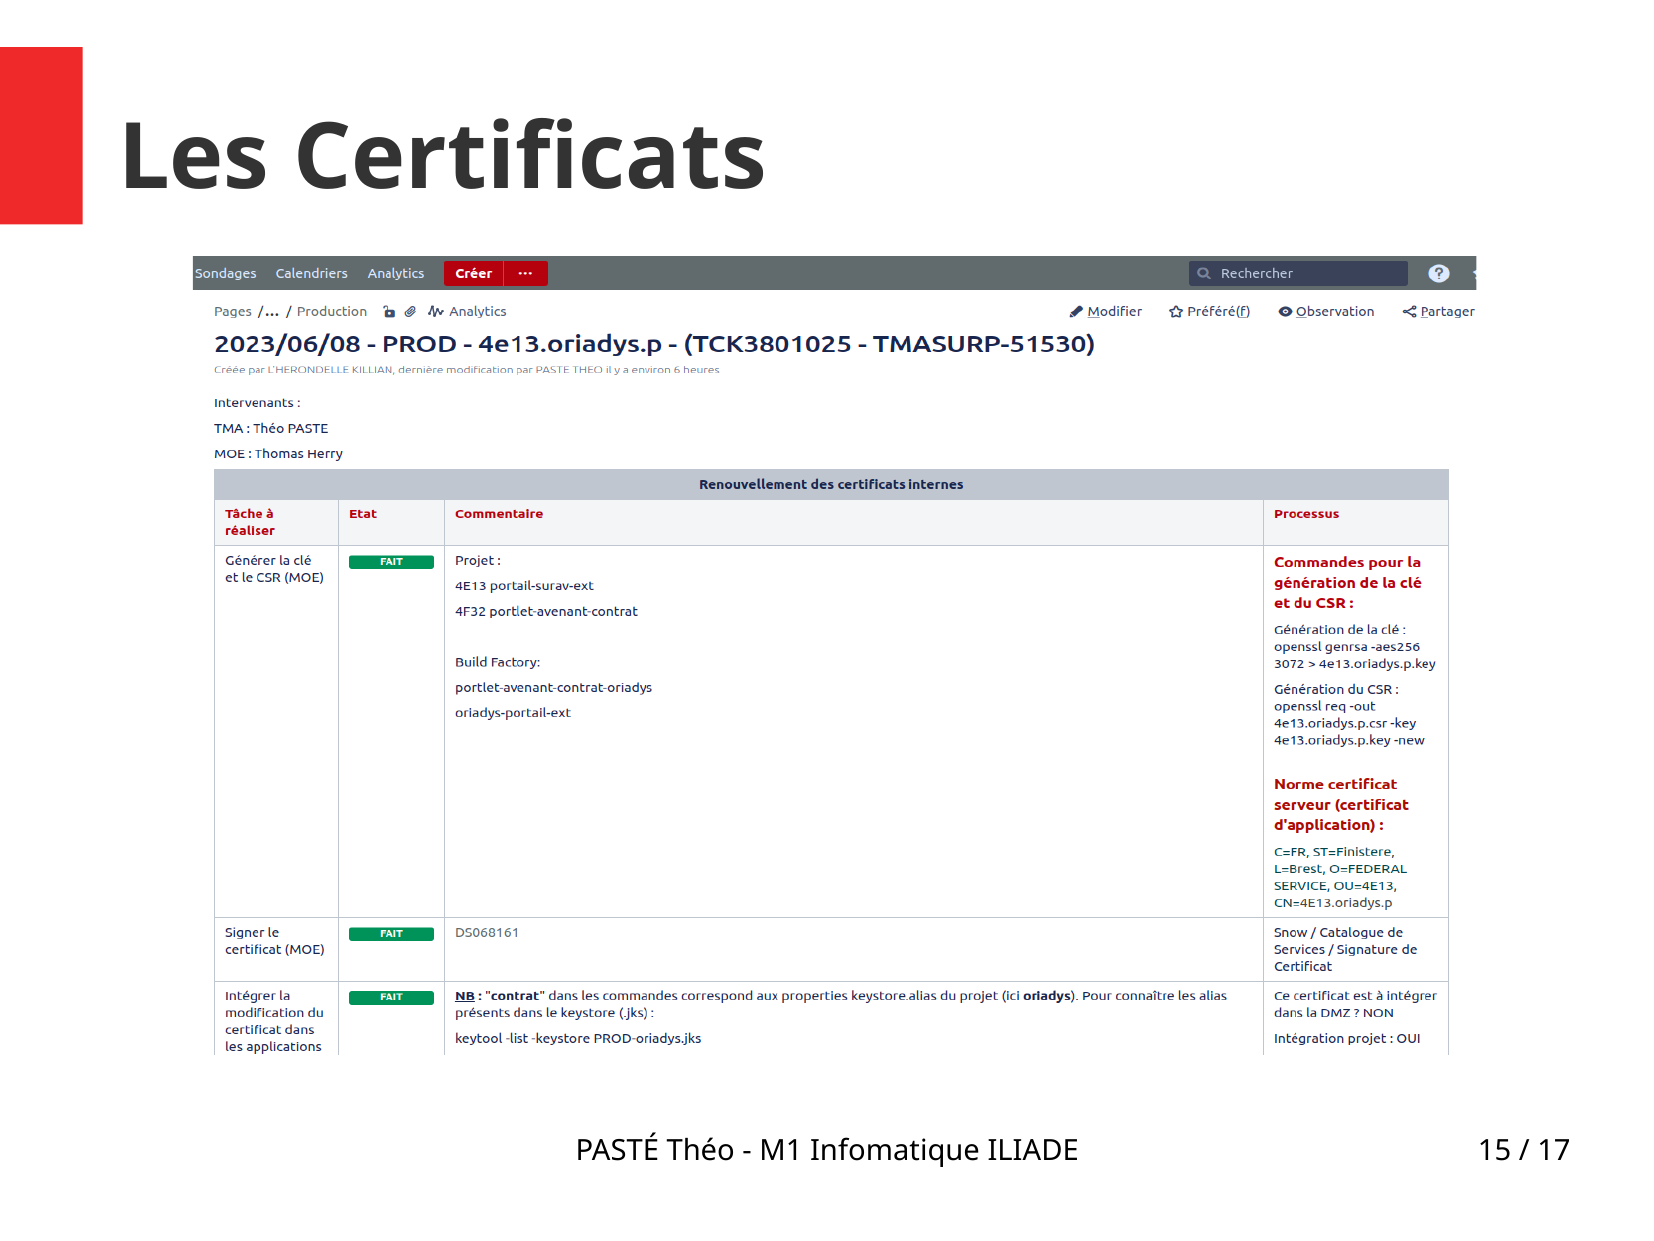

# Les Certificats
PASTÉ Théo - M1 Infomatique ILIADE
15